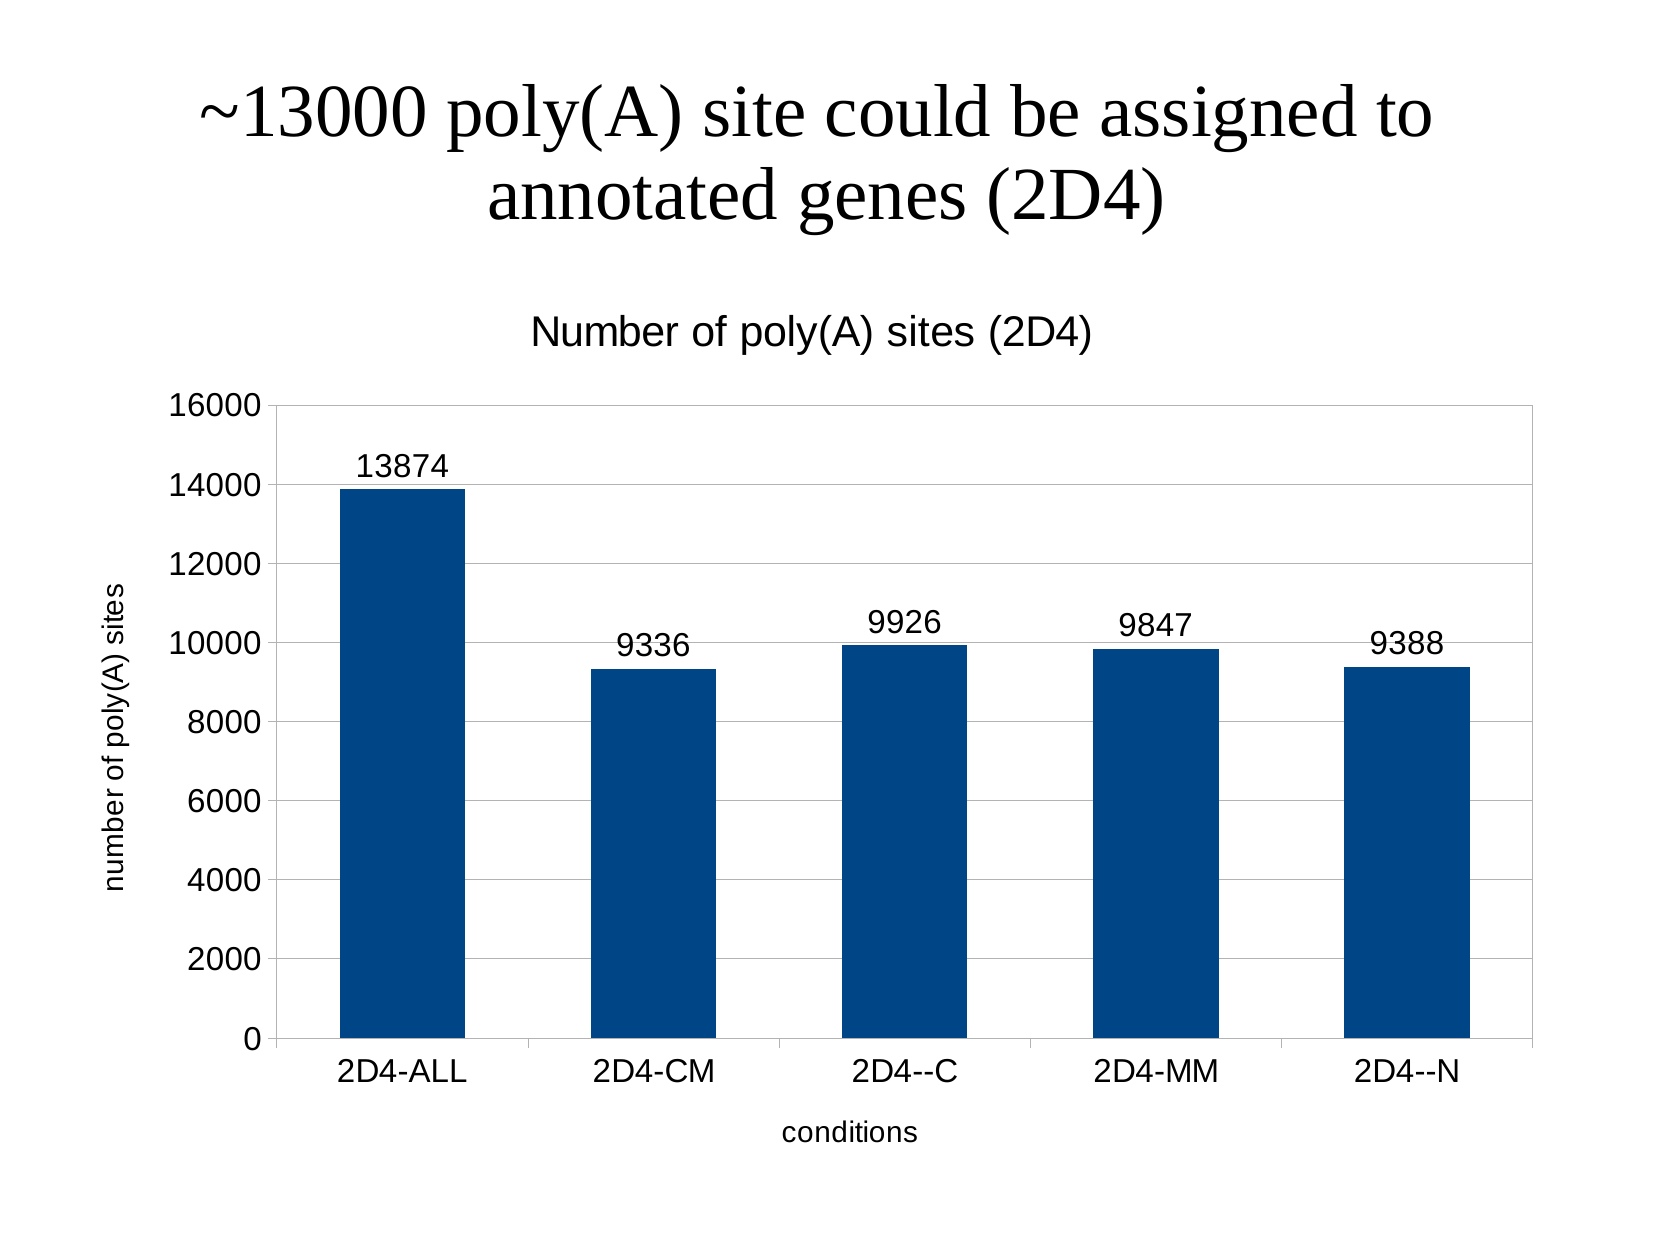

# ~13000 poly(A) site could be assigned to annotated genes (2D4)
### Chart: Number of poly(A) sites (2D4)
| Category | Column E |
|---|---|
| 2D4-ALL | 13874.0 |
| 2D4-CM | 9336.0 |
| 2D4--C | 9926.0 |
| 2D4-MM | 9847.0 |
| 2D4--N | 9388.0 |